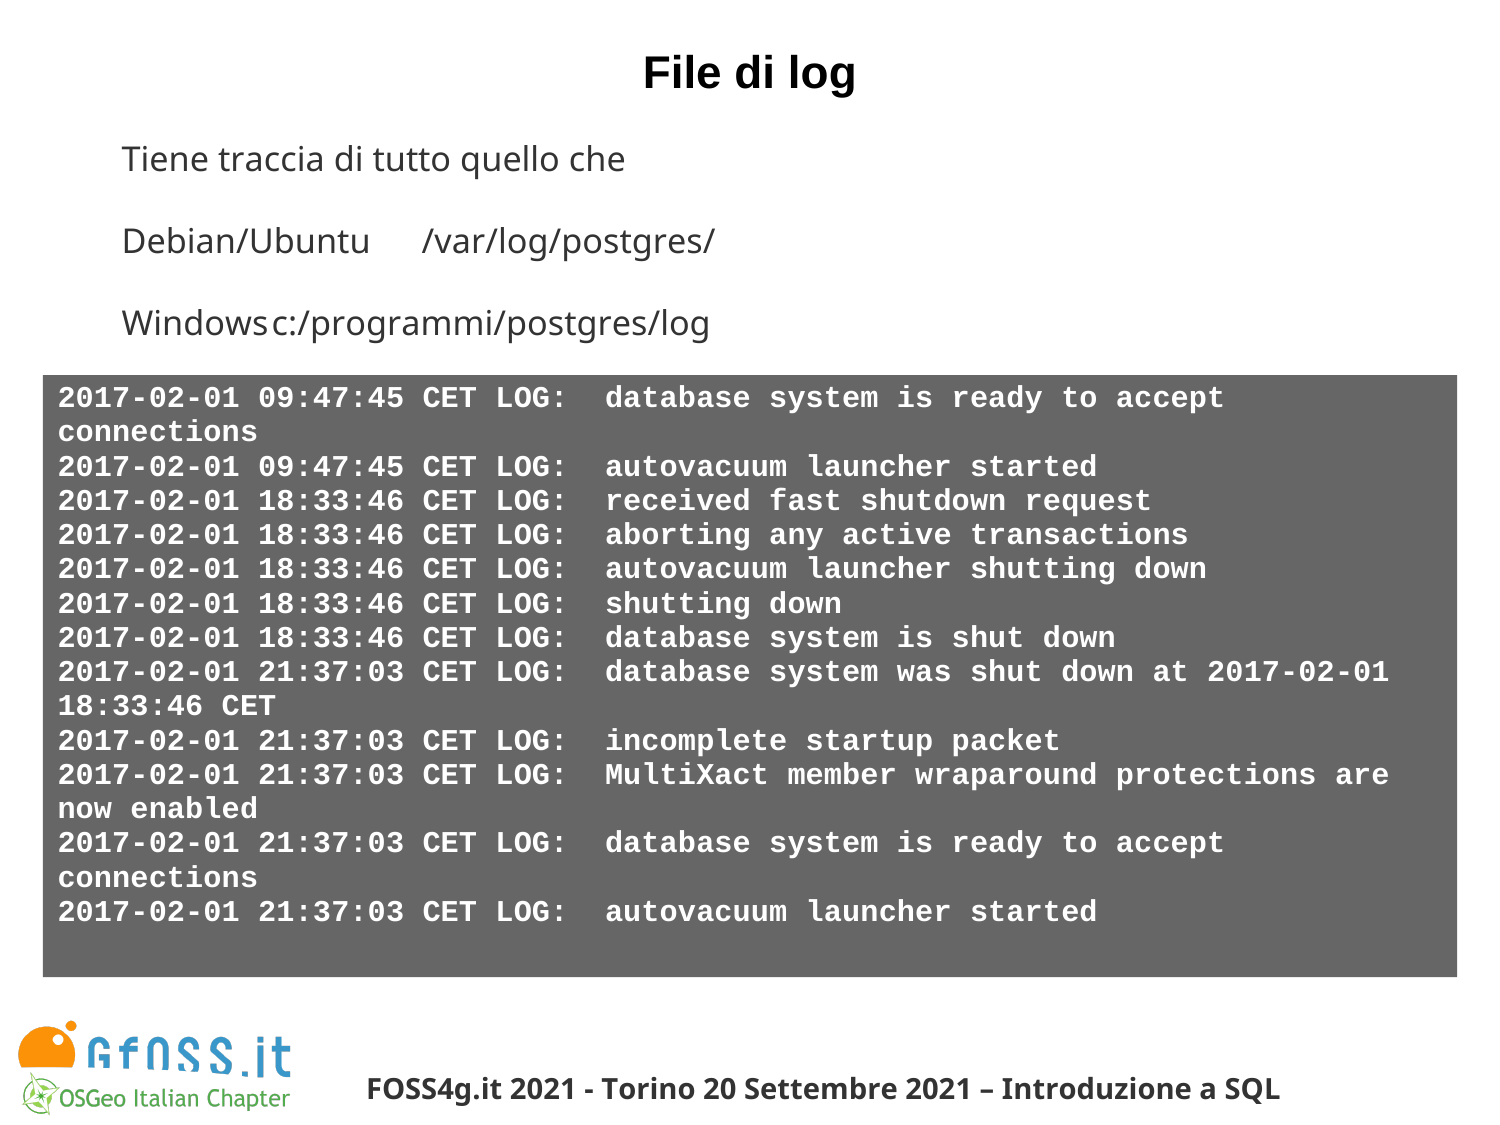

# File di log
Tiene traccia di tutto quello che
Debian/Ubuntu	/var/log/postgres/
Windows	c:/programmi/postgres/log
2017-02-01 09:47:45 CET LOG: database system is ready to accept connections
2017-02-01 09:47:45 CET LOG: autovacuum launcher started
2017-02-01 18:33:46 CET LOG: received fast shutdown request
2017-02-01 18:33:46 CET LOG: aborting any active transactions
2017-02-01 18:33:46 CET LOG: autovacuum launcher shutting down
2017-02-01 18:33:46 CET LOG: shutting down
2017-02-01 18:33:46 CET LOG: database system is shut down
2017-02-01 21:37:03 CET LOG: database system was shut down at 2017-02-01 18:33:46 CET
2017-02-01 21:37:03 CET LOG: incomplete startup packet
2017-02-01 21:37:03 CET LOG: MultiXact member wraparound protections are now enabled
2017-02-01 21:37:03 CET LOG: database system is ready to accept connections
2017-02-01 21:37:03 CET LOG: autovacuum launcher started